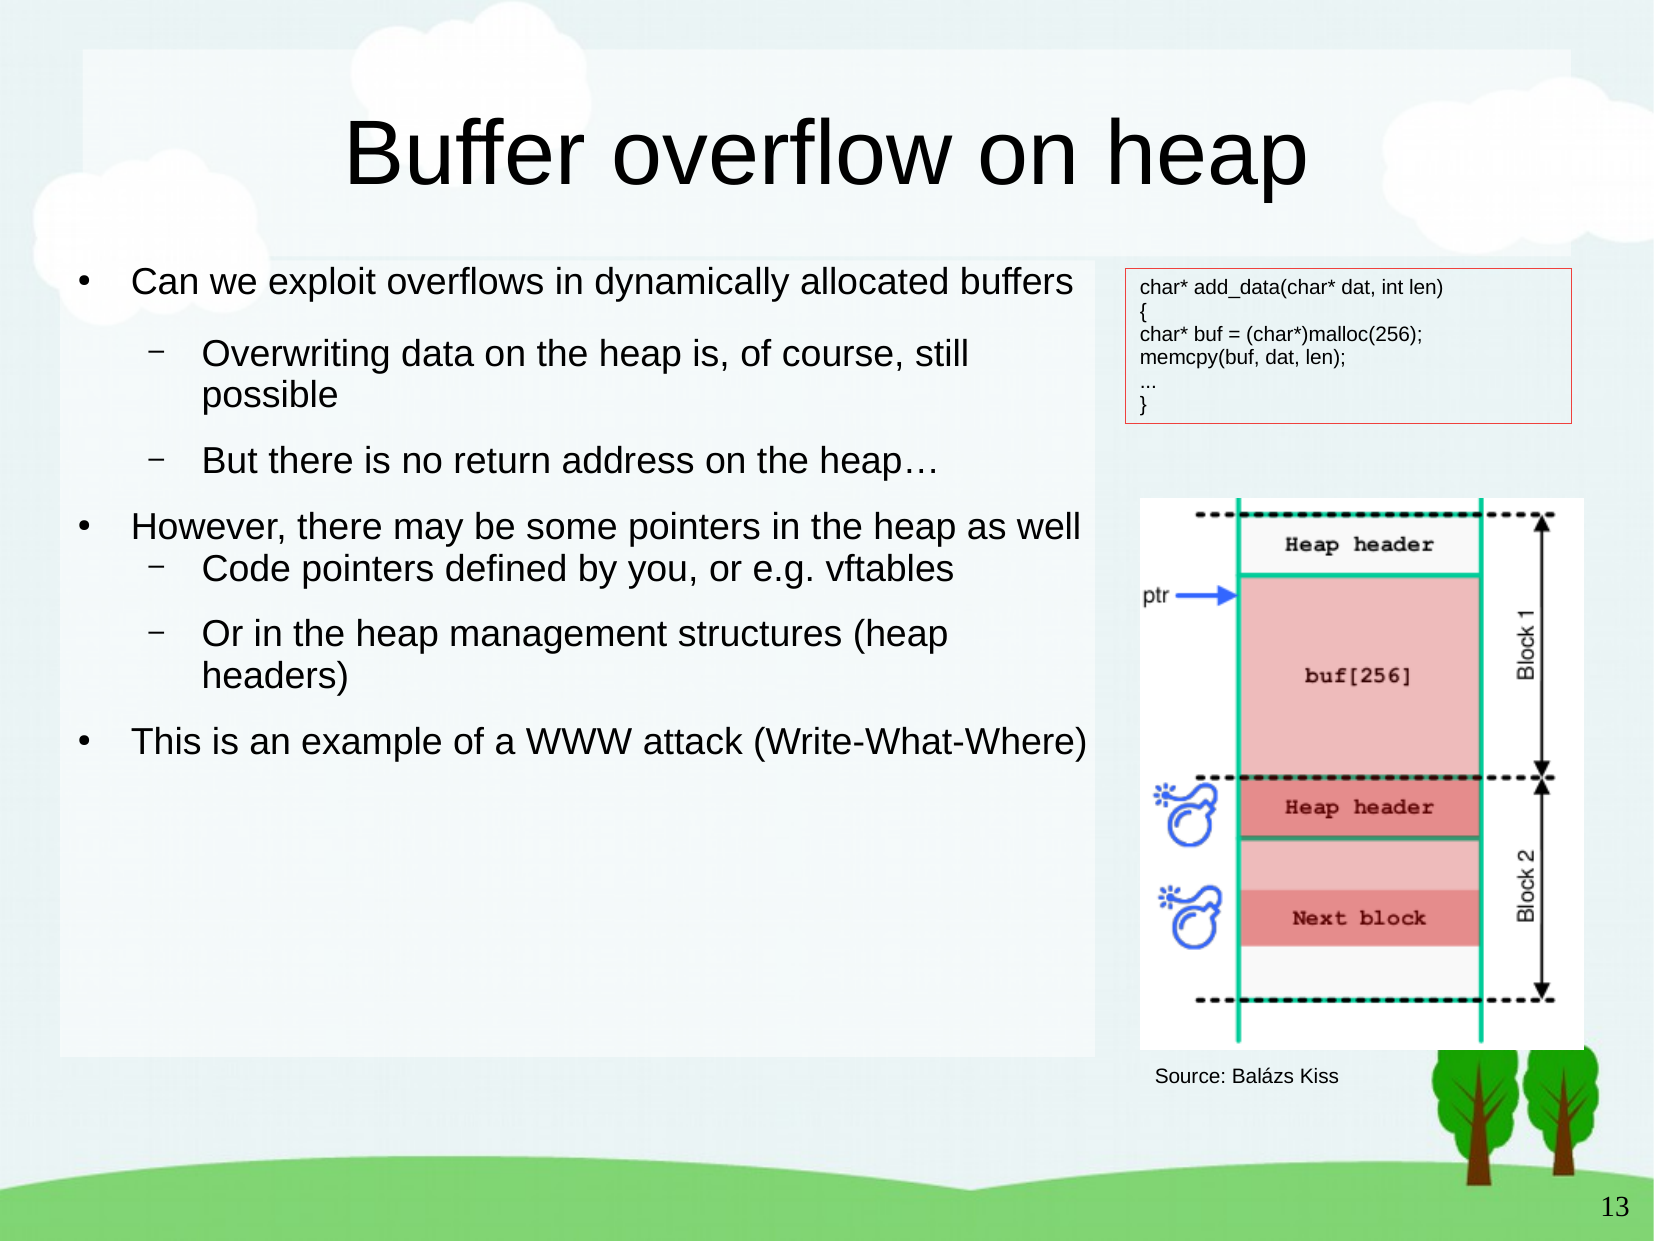

# Buffer overflow on heap
Can we exploit overflows in dynamically allocated buffers
Overwriting data on the heap is, of course, still possible
But there is no return address on the heap…
However, there may be some pointers in the heap as well
Code pointers defined by you, or e.g. vftables
Or in the heap management structures (heap headers)
This is an example of a WWW attack (Write-What-Where)
| char\* add\_data(char\* dat, int len) { char\* buf = (char\*)malloc(256); memcpy(buf, dat, len); ... } |
| --- |
Source: Balázs Kiss
13